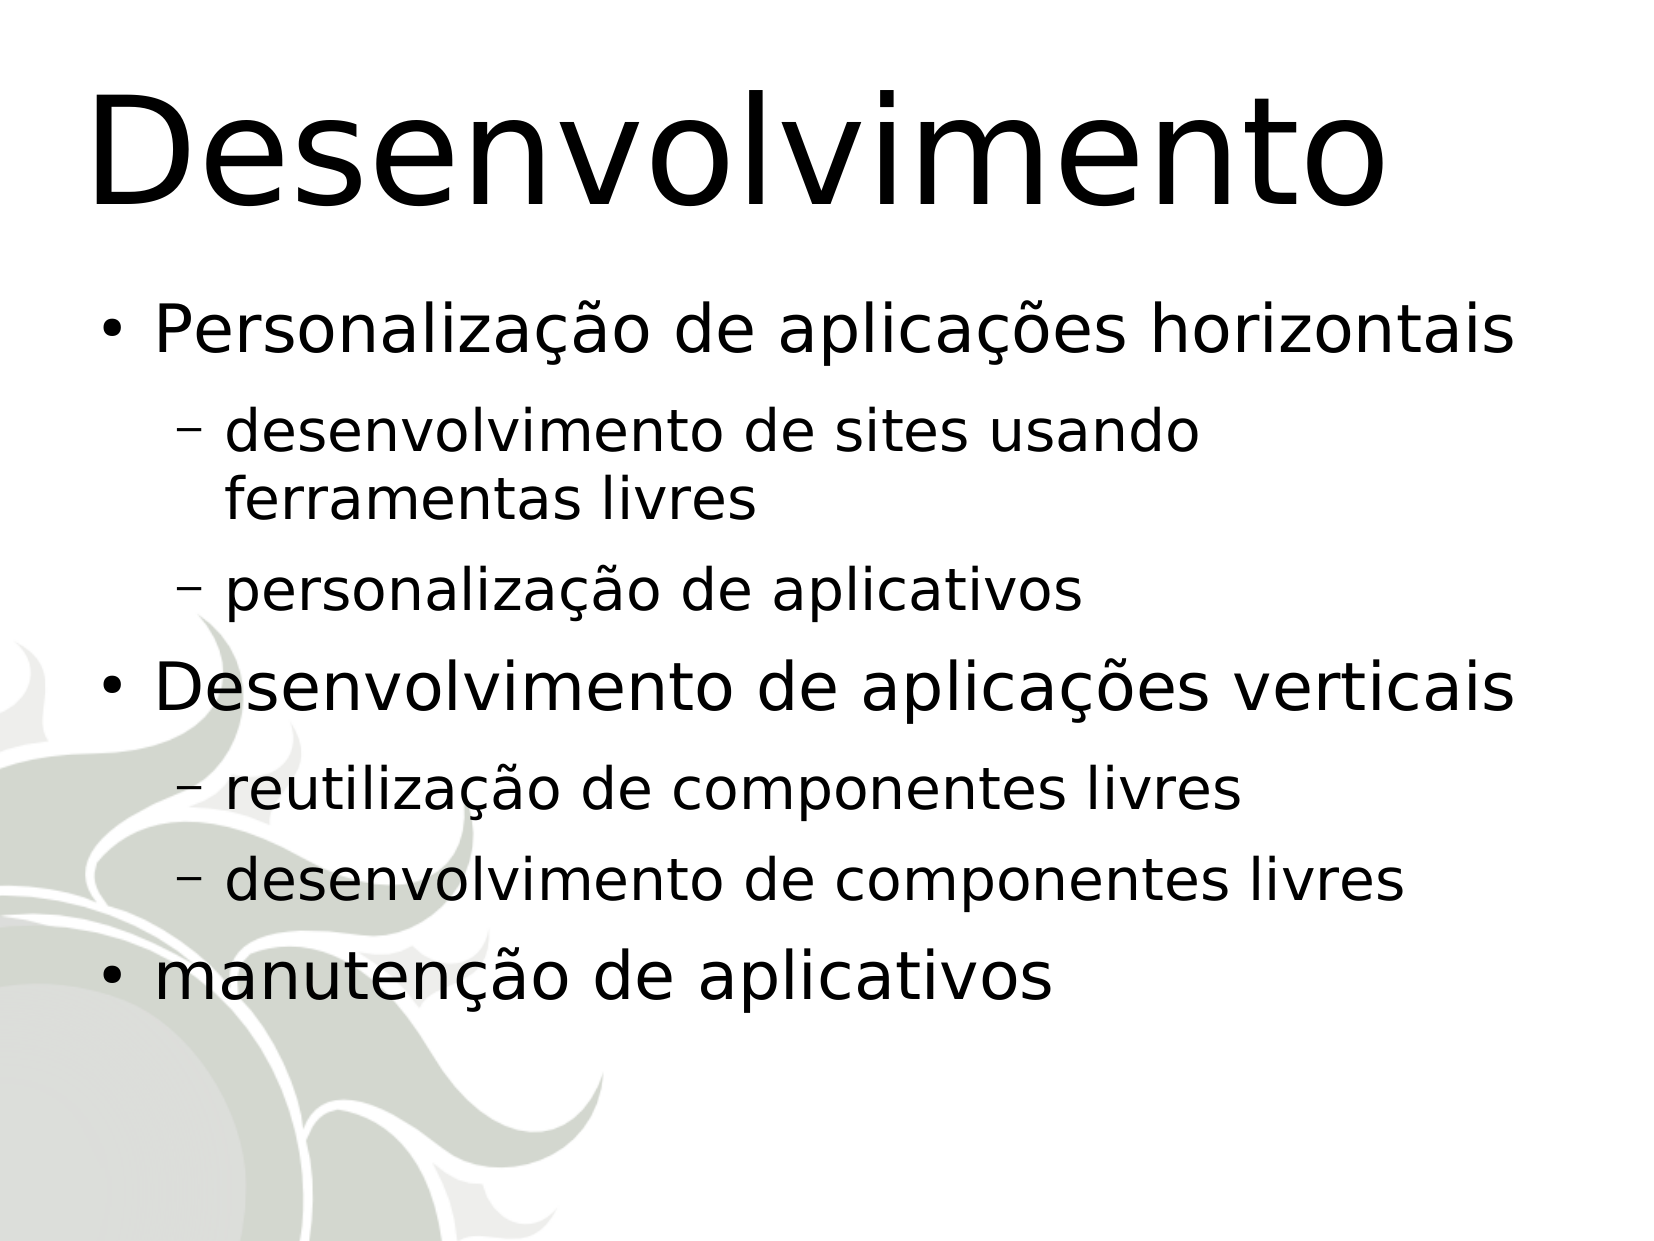

# Desenvolvimento
Personalização de aplicações horizontais
desenvolvimento de sites usando ferramentas livres
personalização de aplicativos
Desenvolvimento de aplicações verticais
reutilização de componentes livres
desenvolvimento de componentes livres
manutenção de aplicativos